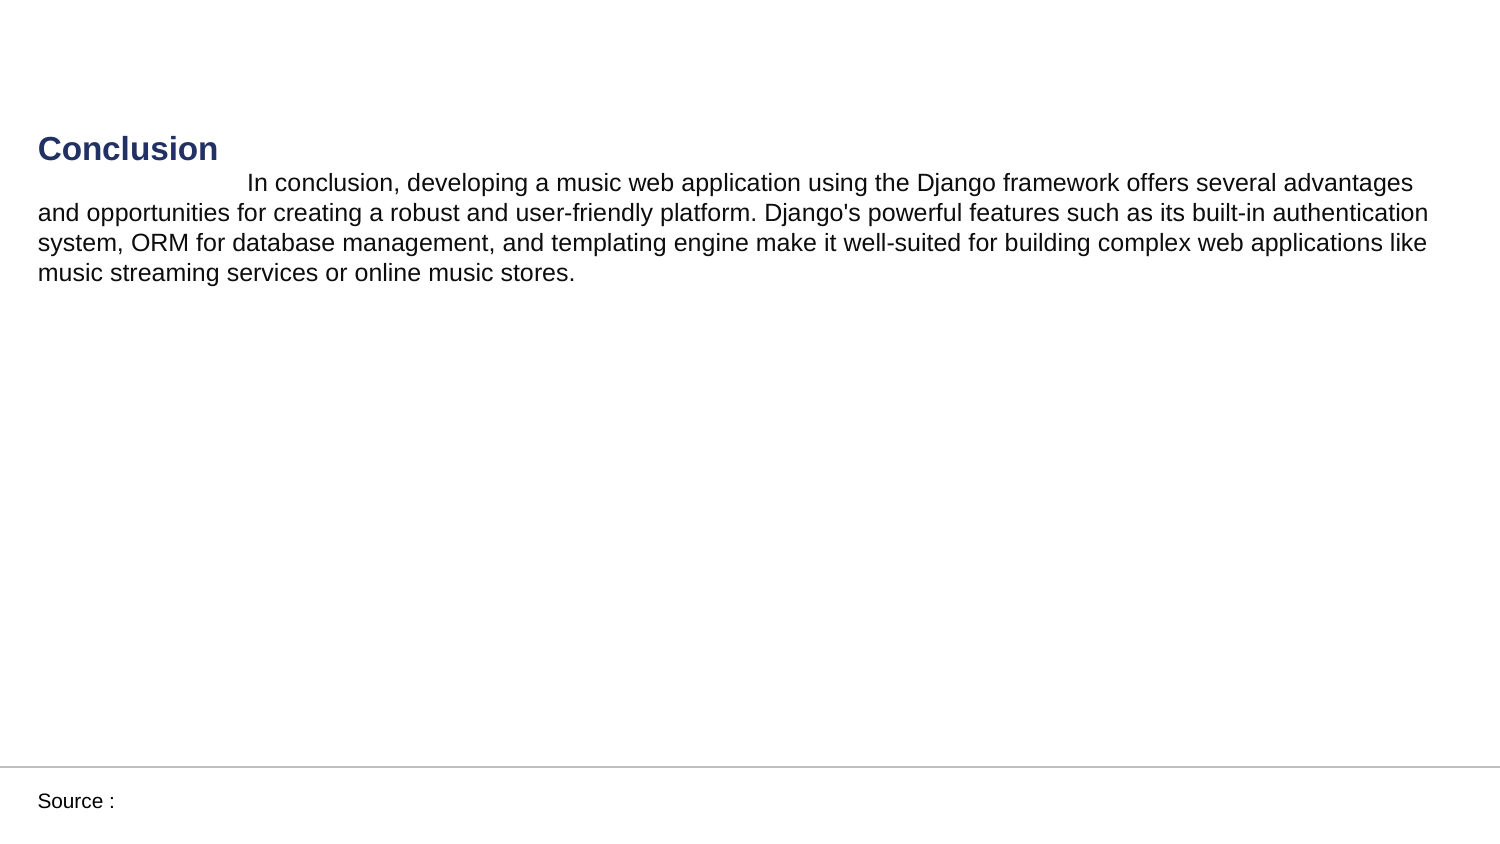

# Conclusion                               In conclusion, developing a music web application using the Django framework offers several advantages and opportunities for creating a robust and user-friendly platform. Django's powerful features such as its built-in authentication system, ORM for database management, and templating engine make it well-suited for building complex web applications like music streaming services or online music stores.
Source :